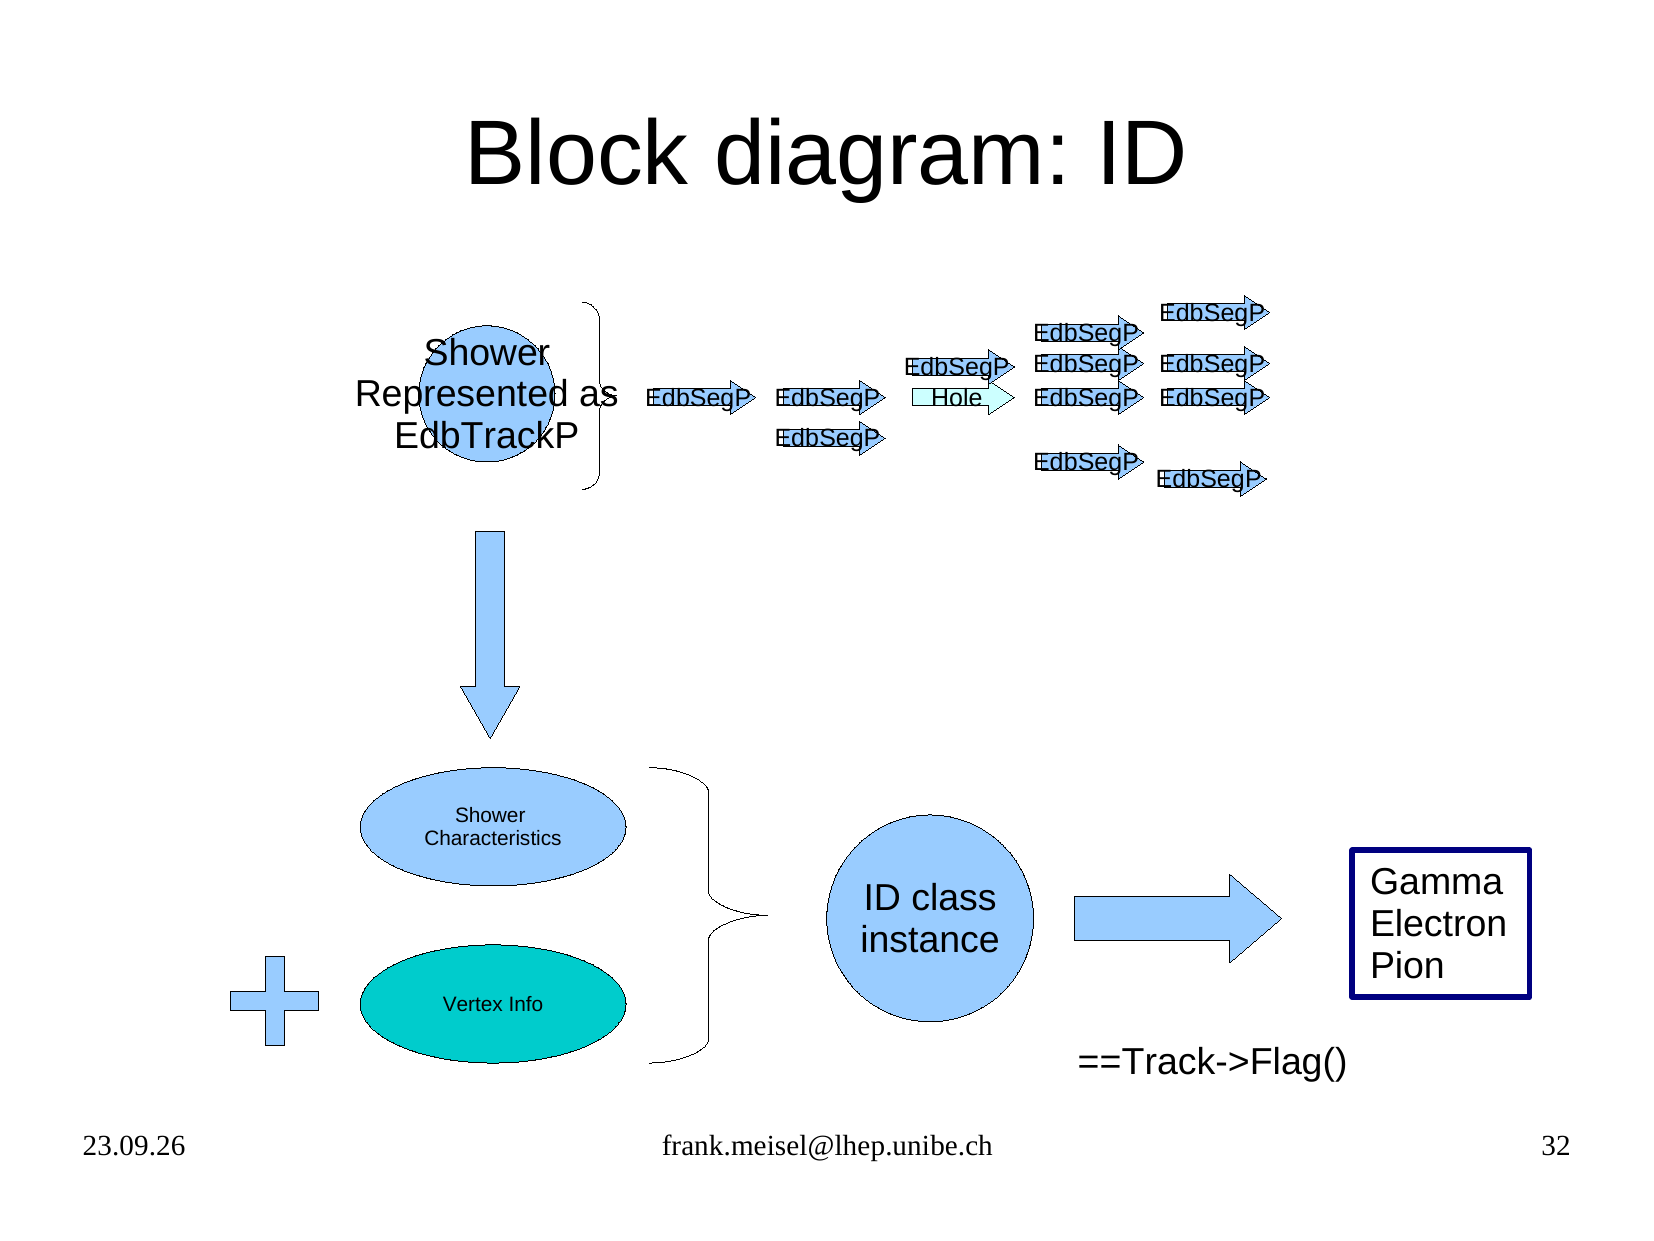

# Block diagram: ID
EdbSegP
EdbSegP
Shower
Represented as
EdbTrackP
EdbSegP
EdbSegP
EdbSegP
EdbSegP
EdbSegP
Hole
EdbSegP
EdbSegP
EdbSegP
EdbSegP
EdbSegP
Shower
Characteristics
ID class
instance
Gamma
Electron
Pion
Vertex Info
==Track->Flag()
frank.meisel@lhep.unibe.ch
32